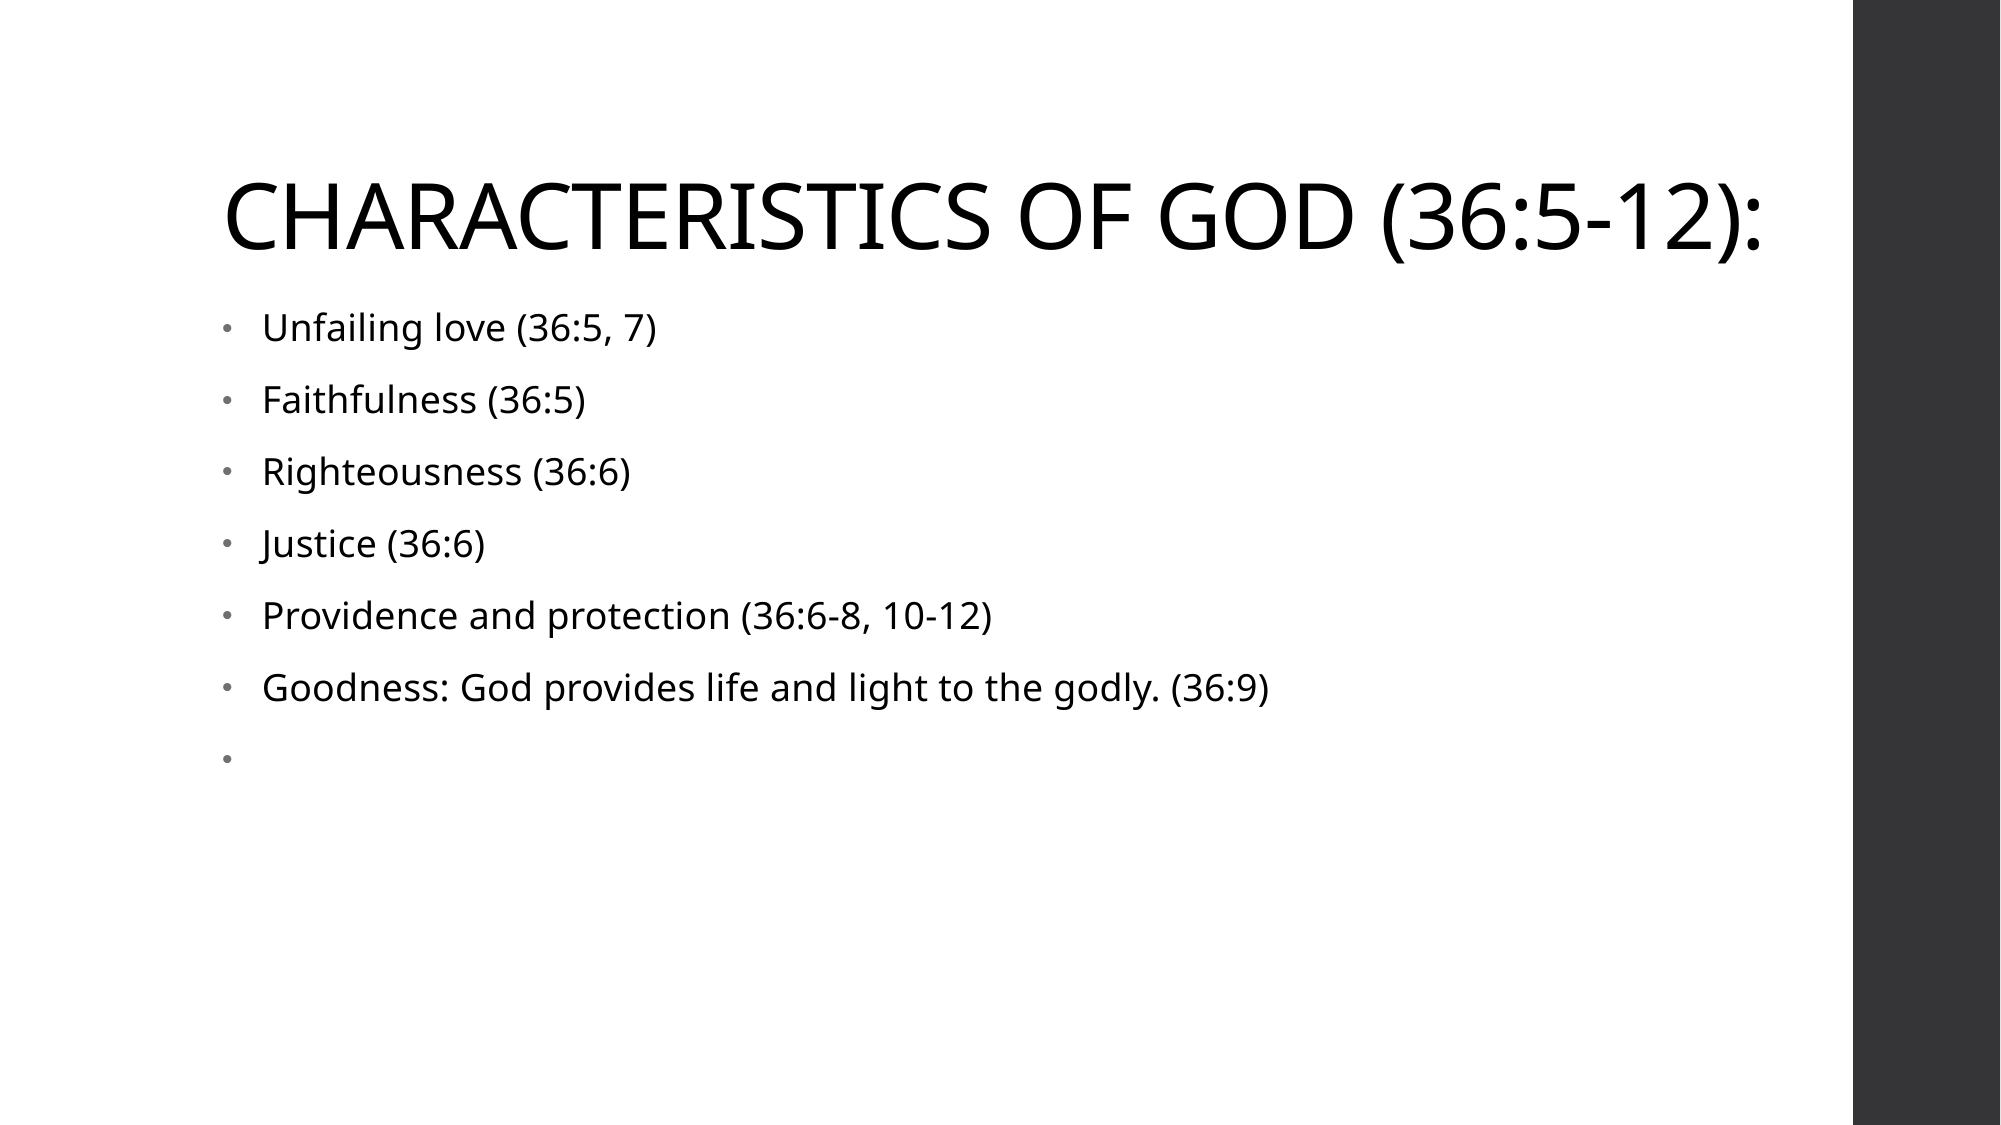

# CHARACTERISTICS OF GOD (36:5-12):
 Unfailing love (36:5, 7)
 Faithfulness (36:5)
 Righteousness (36:6)
 Justice (36:6)
 Providence and protection (36:6-8, 10-12)
 Goodness: God provides life and light to the godly. (36:9)